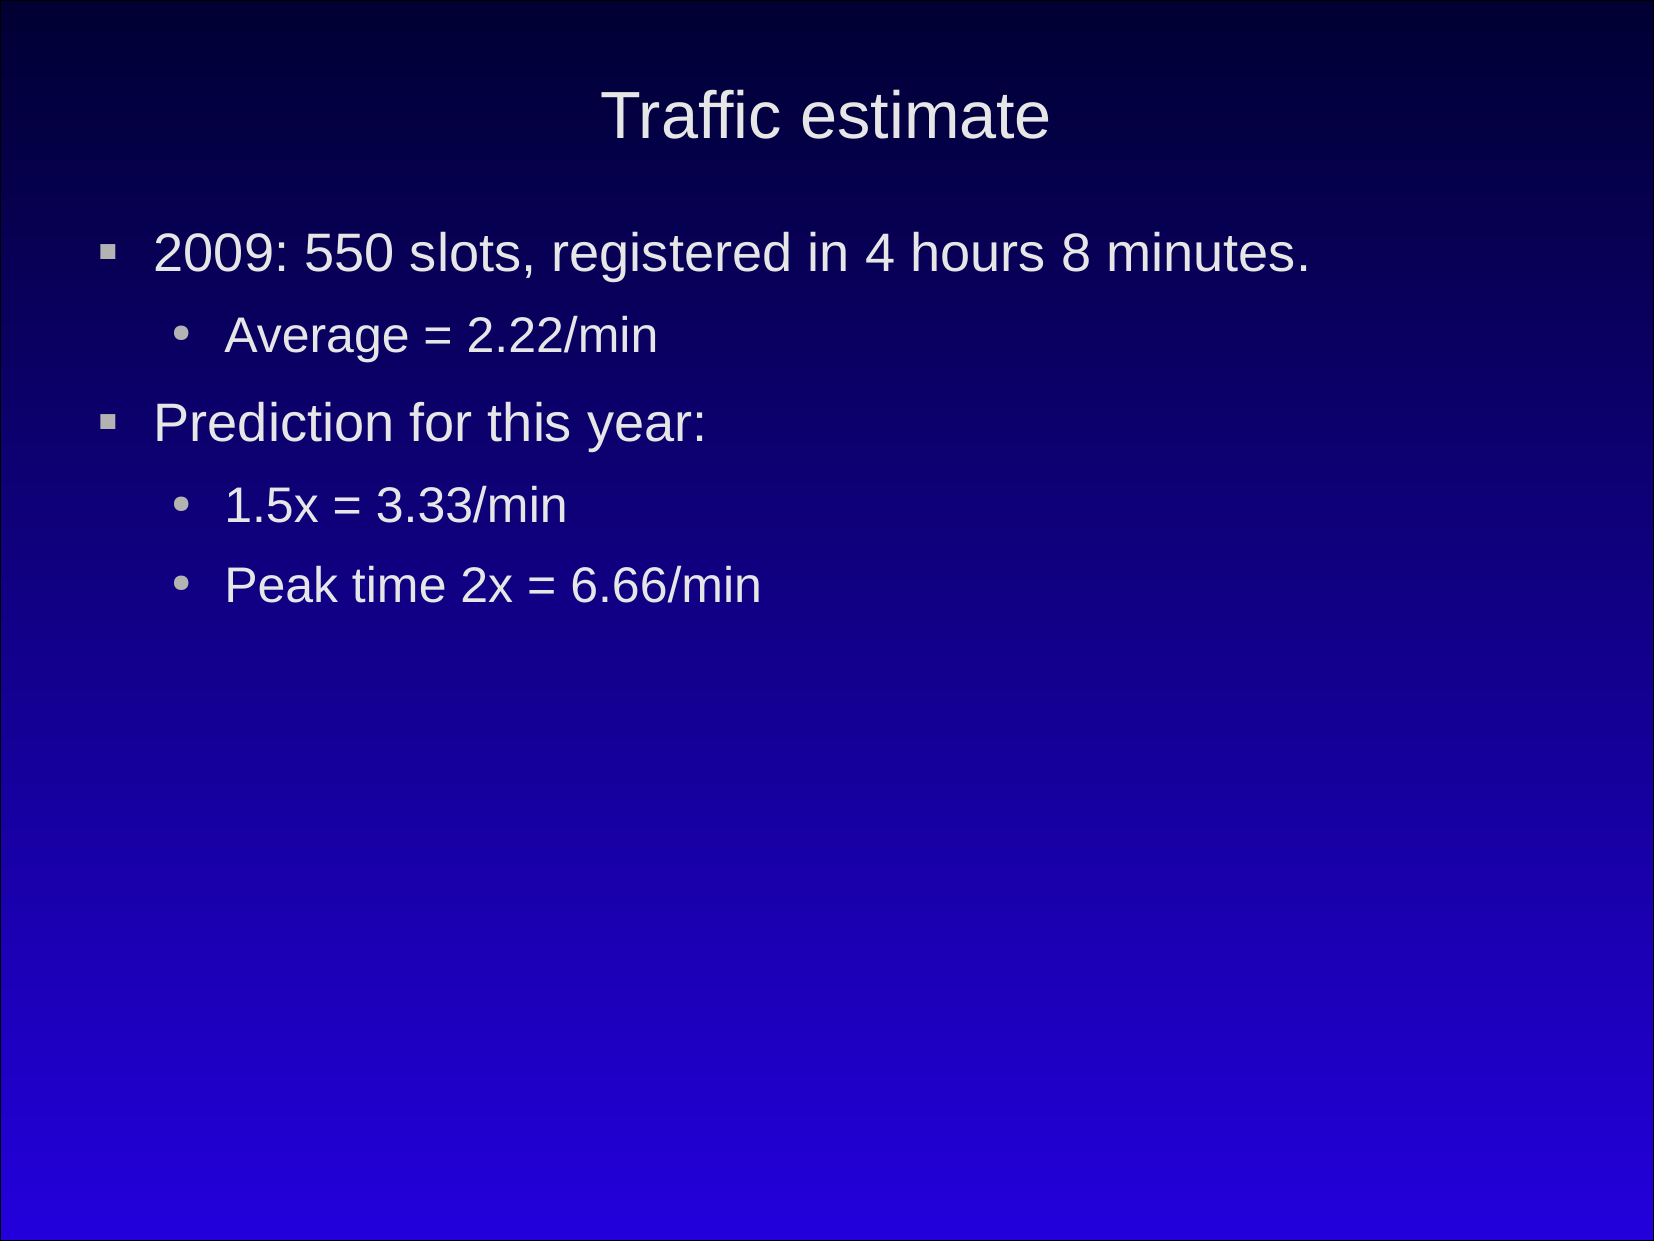

# Traffic estimate
2009: 550 slots, registered in 4 hours 8 minutes.
Average = 2.22/min
Prediction for this year:
1.5x = 3.33/min
Peak time 2x = 6.66/min